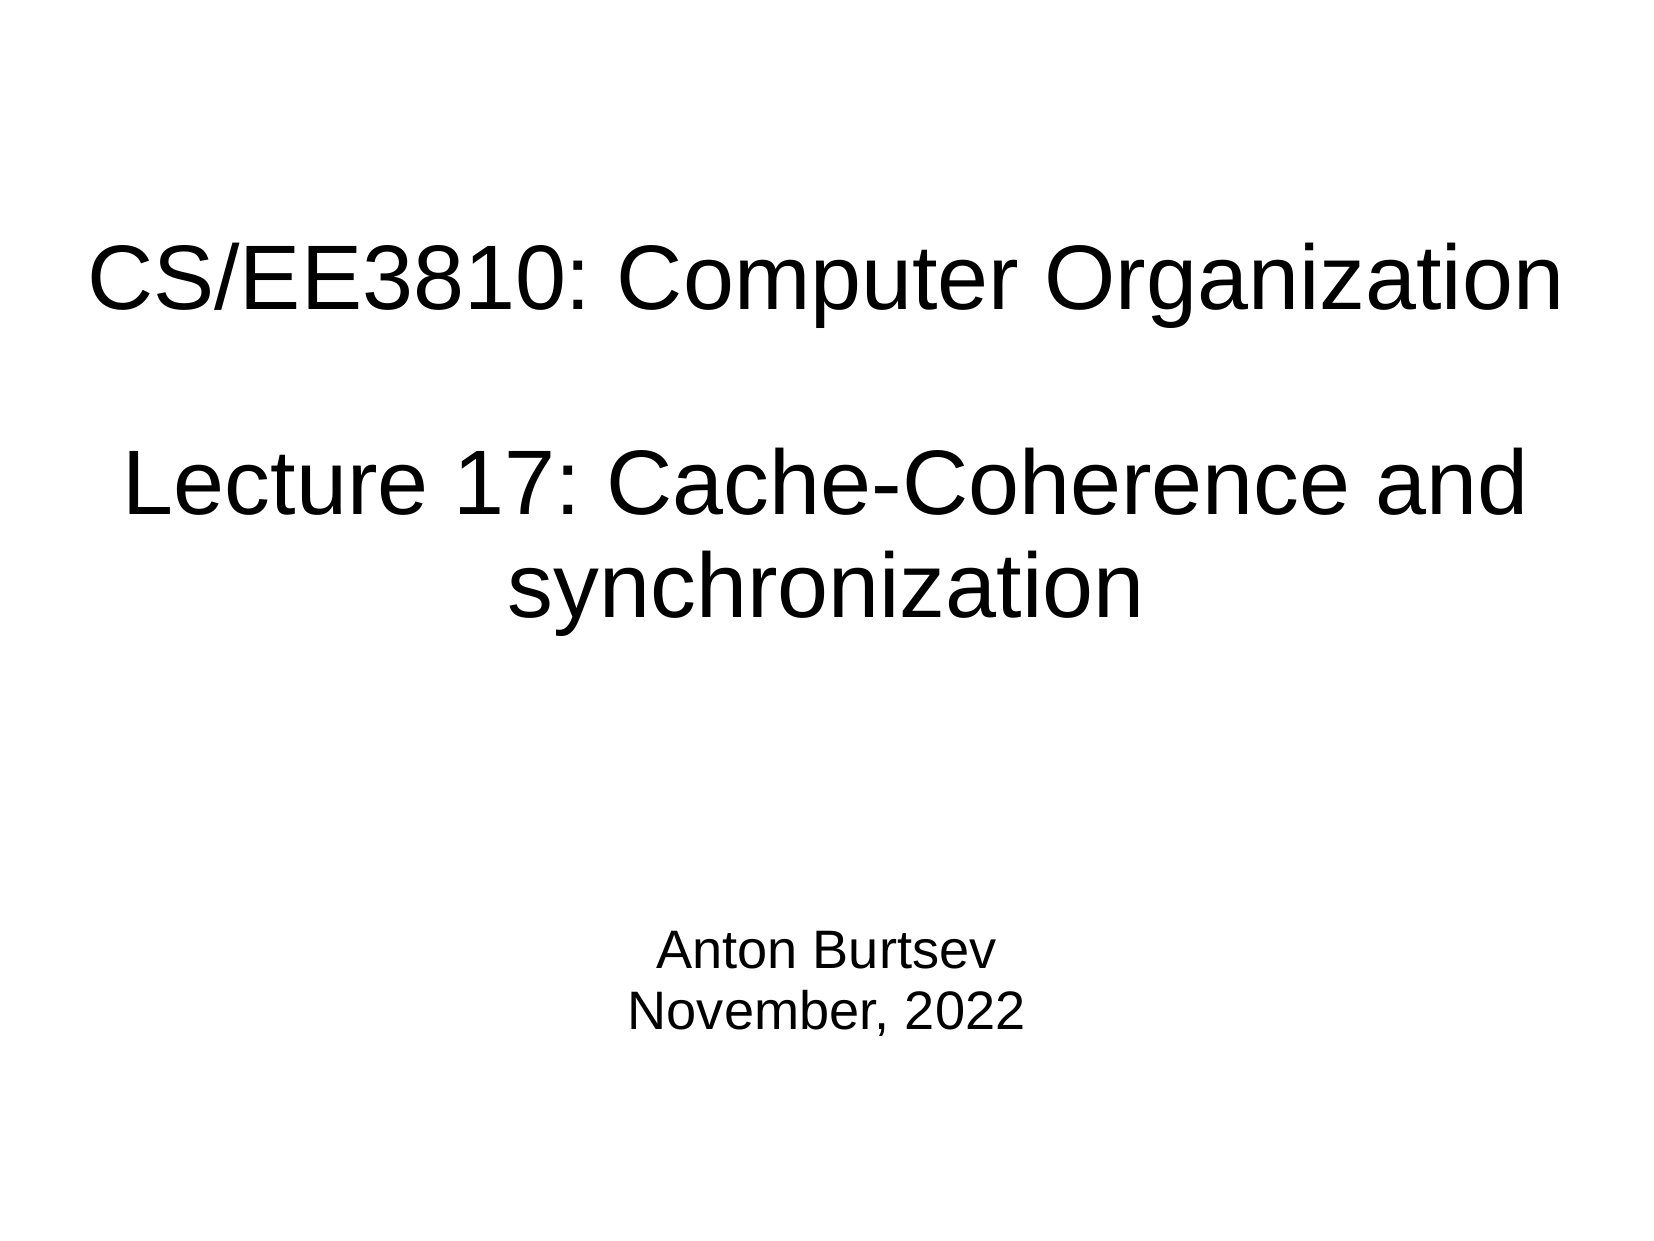

# CS/EE3810: Computer Organization Lecture 17: Cache-Coherence and synchronization
Anton Burtsev
November, 2022